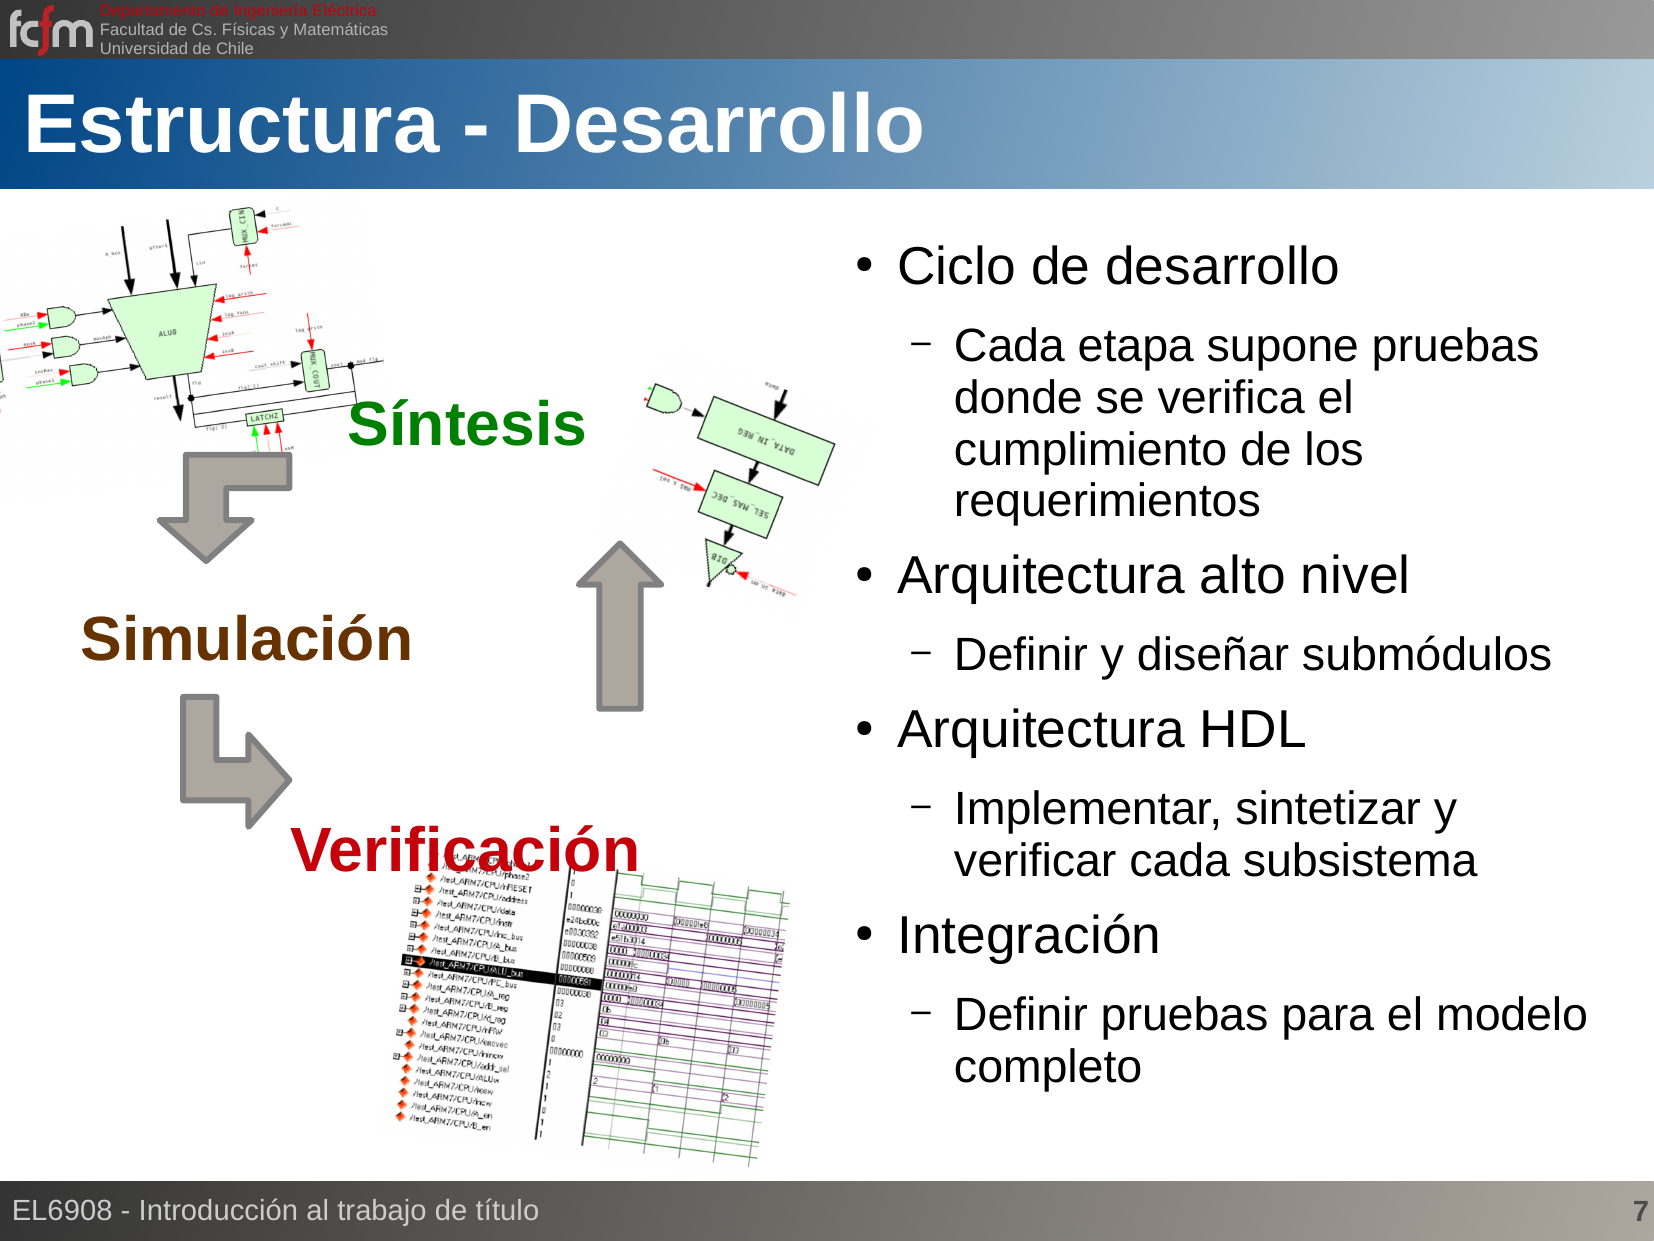

# Estructura - Desarrollo
Ciclo de desarrollo
Cada etapa supone pruebas donde se verifica el cumplimiento de los requerimientos
Arquitectura alto nivel
Definir y diseñar submódulos
Arquitectura HDL
Implementar, sintetizar y verificar cada subsistema
Integración
Definir pruebas para el modelo completo
Síntesis
Simulación
Verificación
EL6908 - Introducción al trabajo de título
7